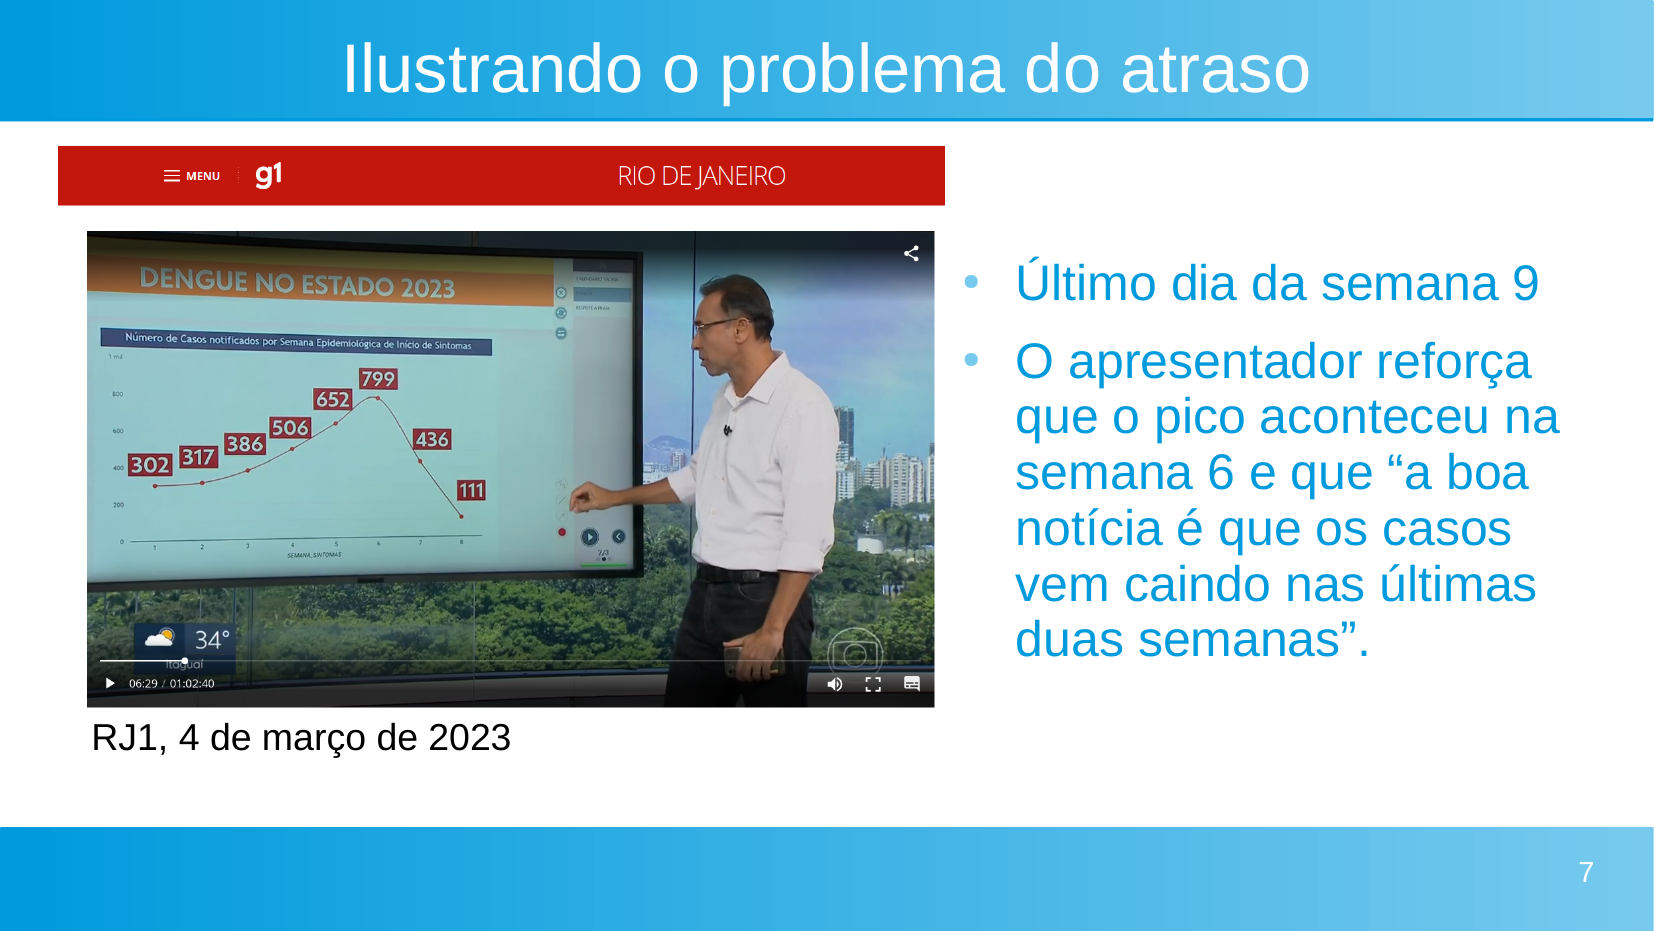

# Ilustrando o problema do atraso
Último dia da semana 9
O apresentador reforça que o pico aconteceu na semana 6 e que “a boa notícia é que os casos vem caindo nas últimas duas semanas”.
RJ1, 4 de março de 2023
7